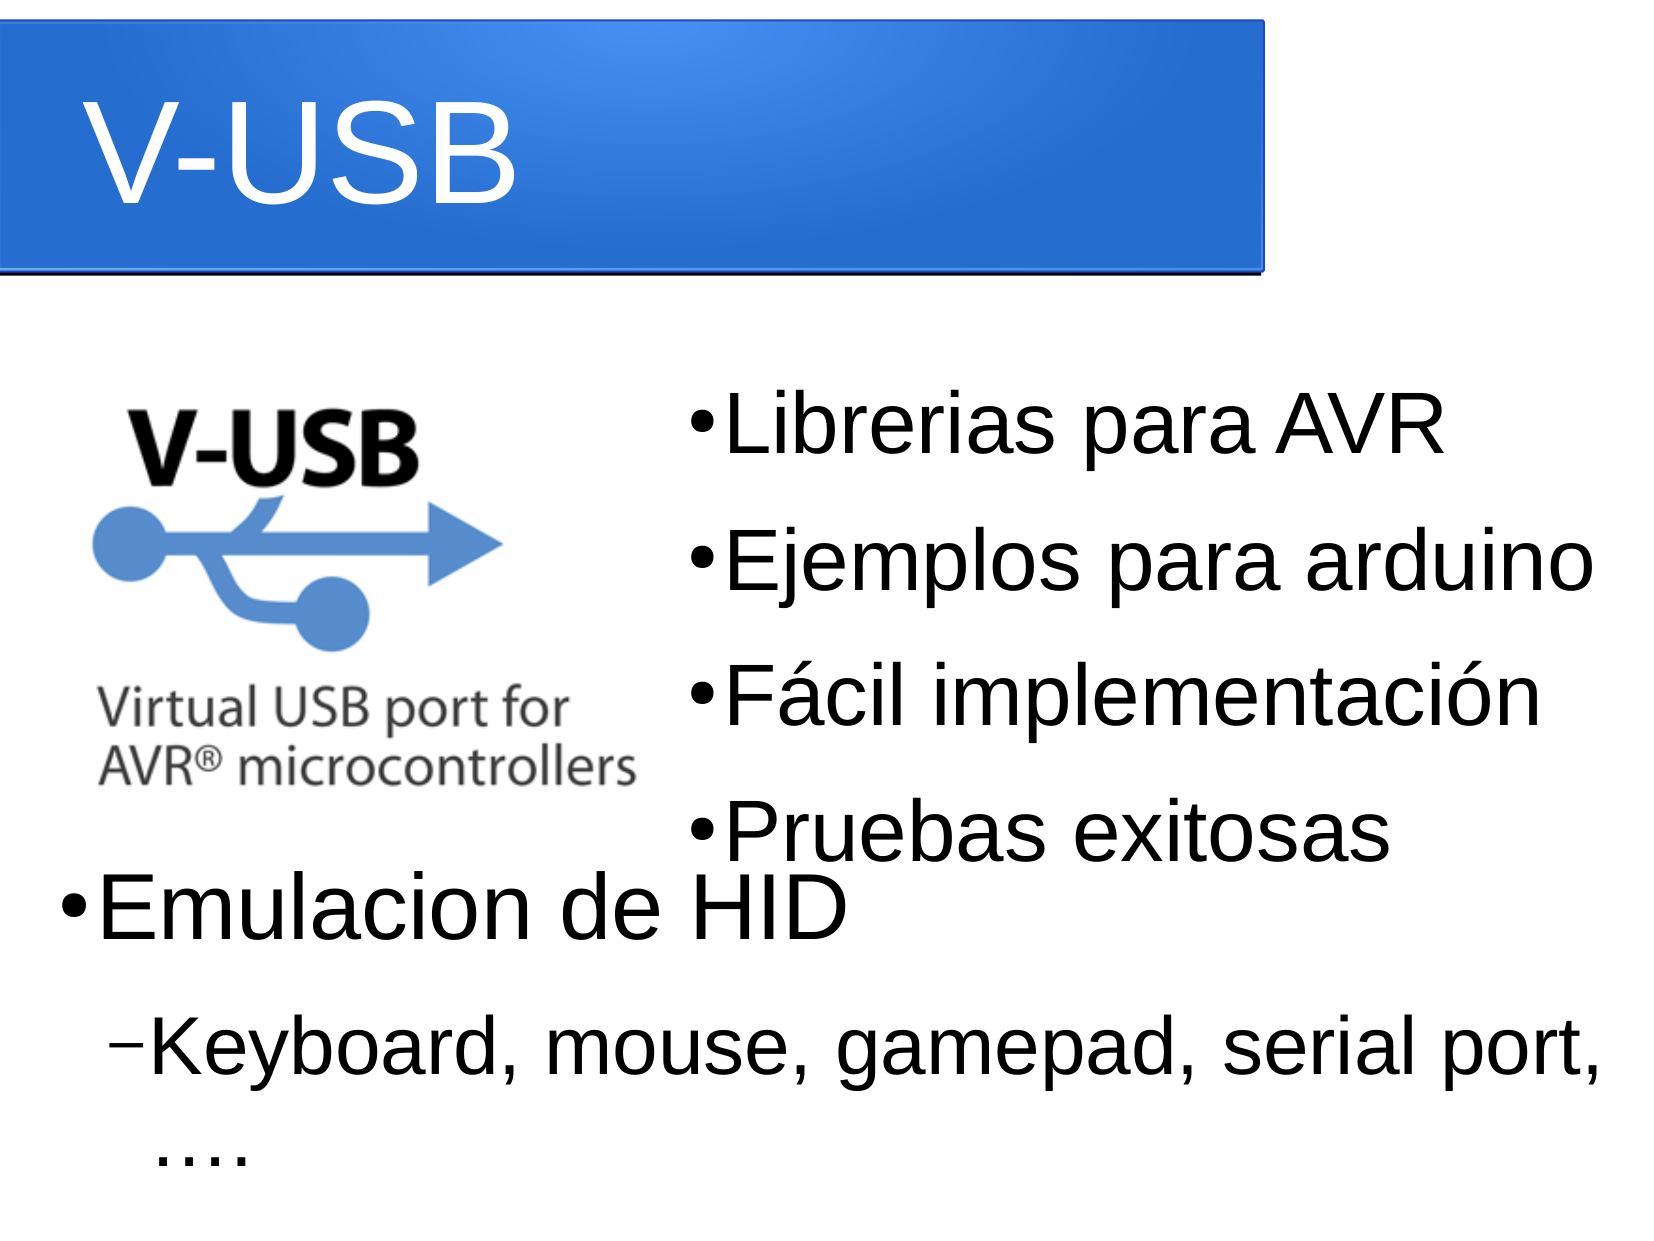

# V-USB
Librerias para AVR
Ejemplos para arduino
Fácil implementación
Pruebas exitosas
Emulacion de HID
Keyboard, mouse, gamepad, serial port, ….